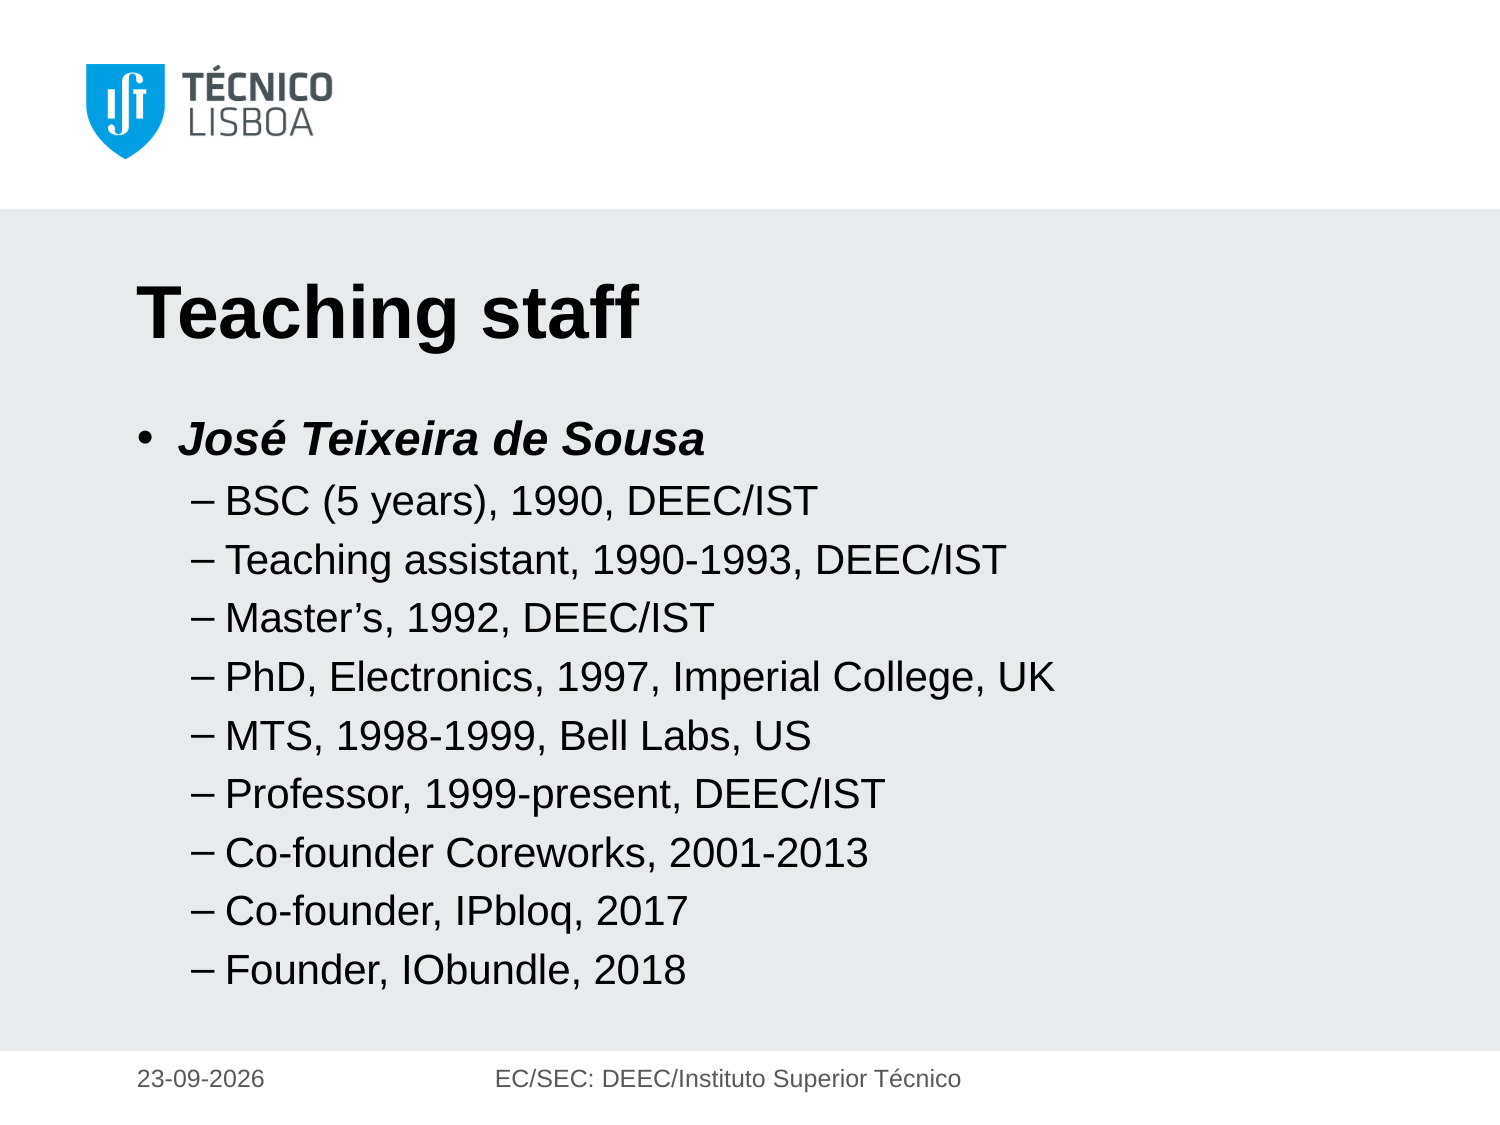

# Teaching staff
José Teixeira de Sousa
BSC (5 years), 1990, DEEC/IST
Teaching assistant, 1990-1993, DEEC/IST
Master’s, 1992, DEEC/IST
PhD, Electronics, 1997, Imperial College, UK
MTS, 1998-1999, Bell Labs, US
Professor, 1999-present, DEEC/IST
Co-founder Coreworks, 2001-2013
Co-founder, IPbloq, 2017
Founder, IObundle, 2018
EC/SEC: DEEC/Instituto Superior Técnico